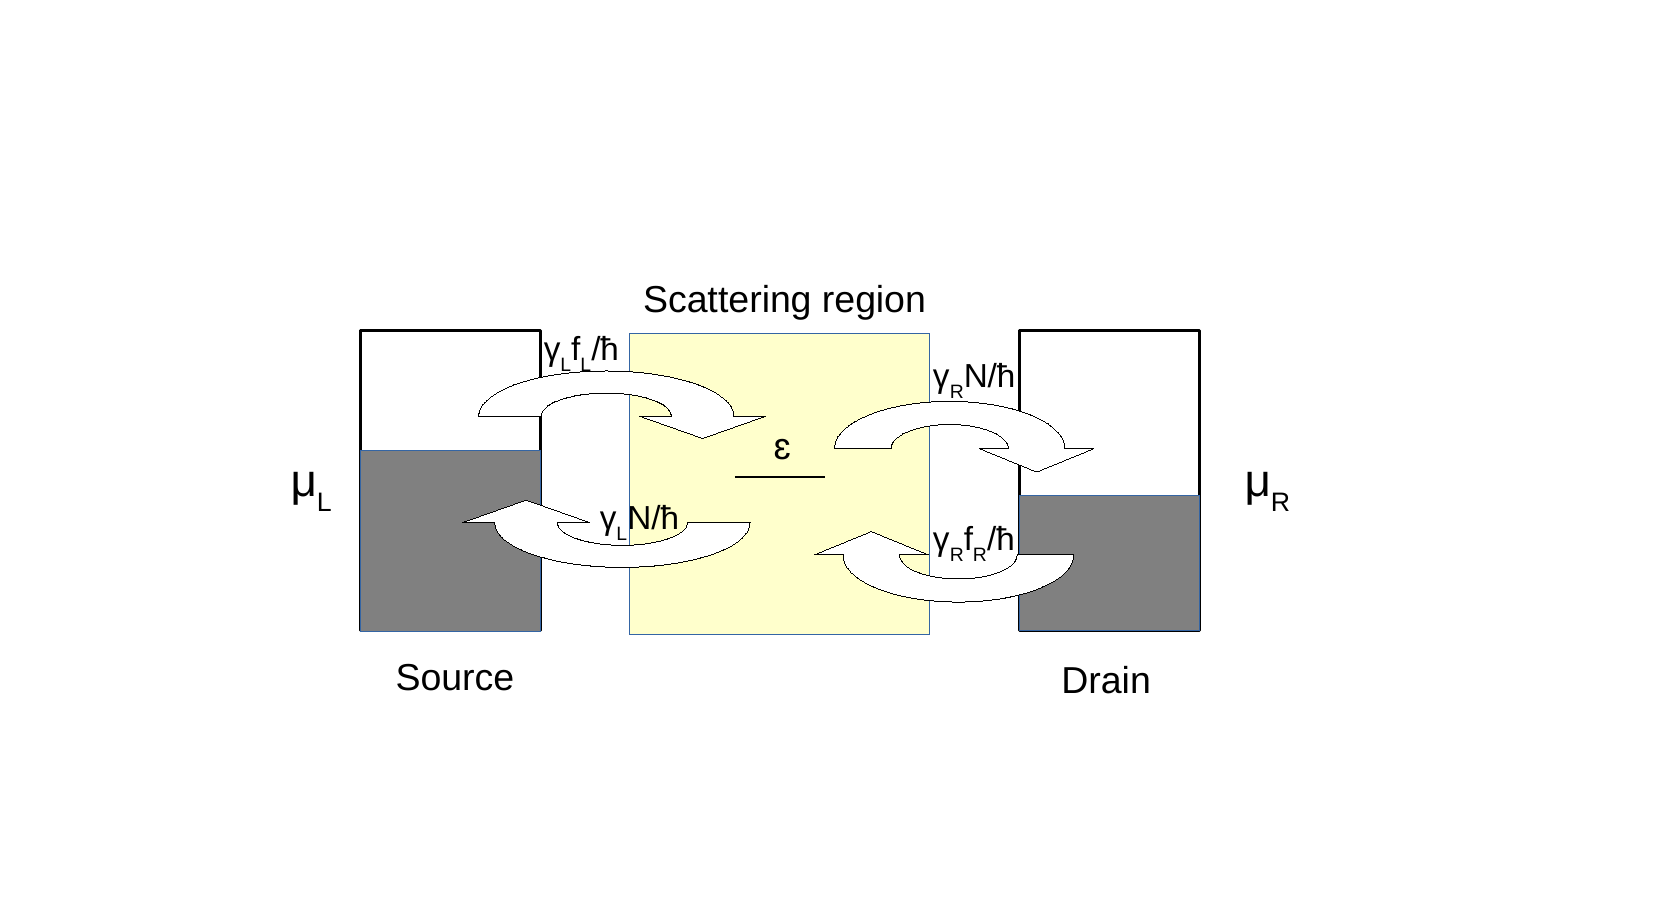

Scattering region
γLfL/ħ
γRN/ħ
ɛ​
μL
μR
γLN/ħ
γRfR/ħ
Source
Drain